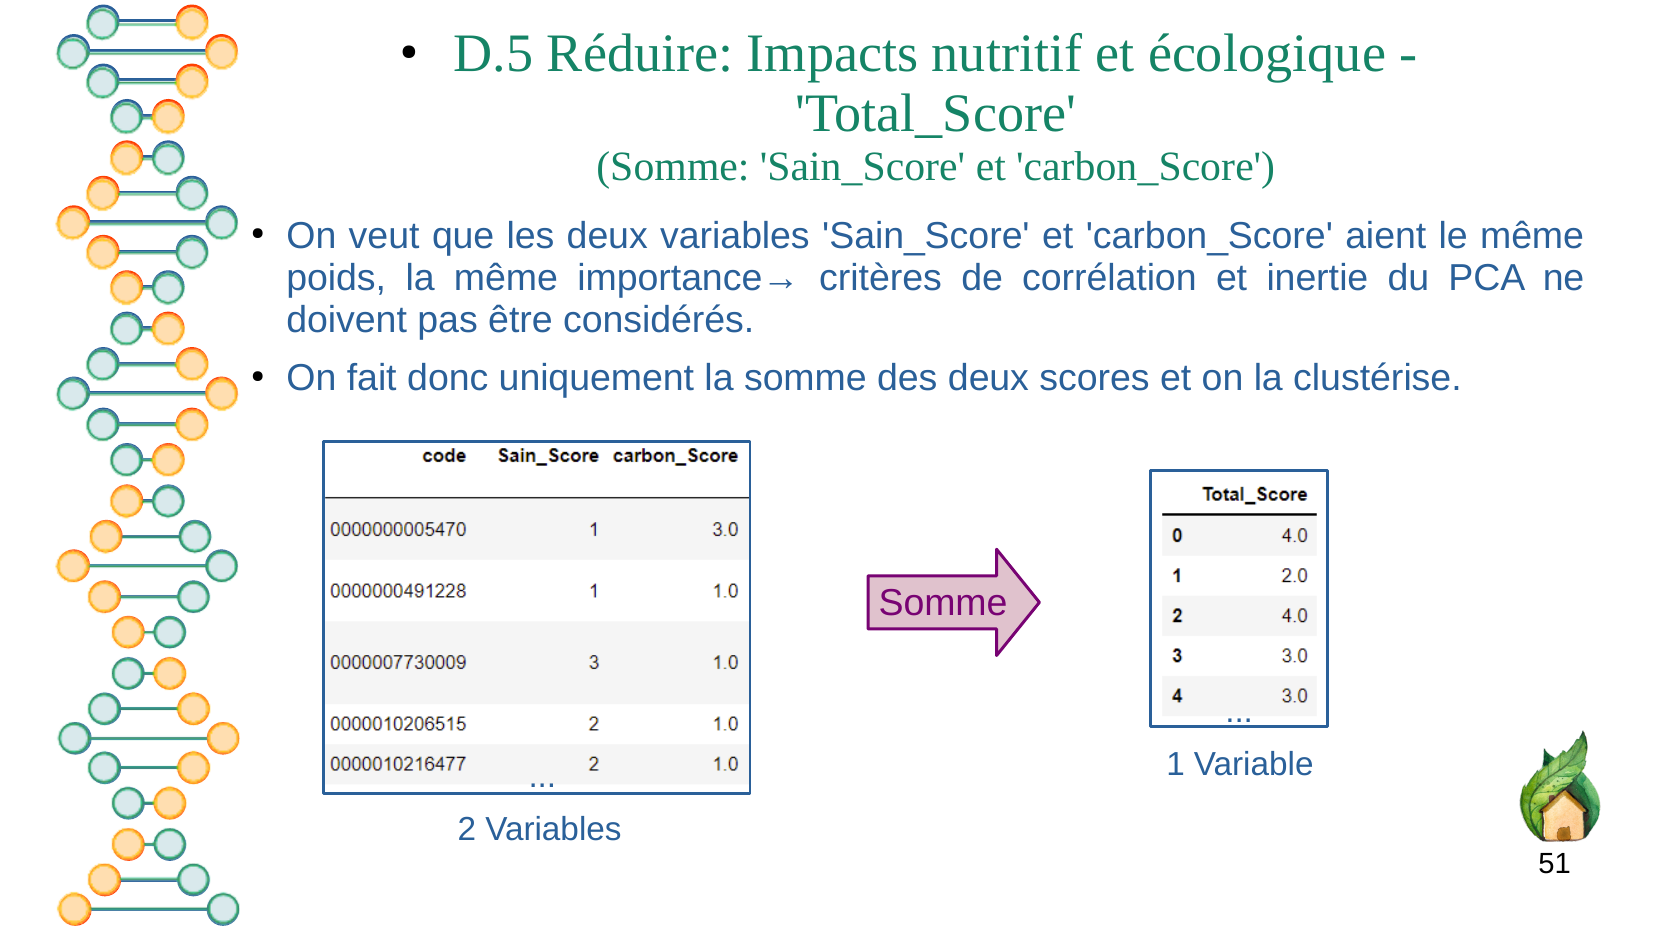

# D.5 Réduire: Impacts nutritif et écologique - 'Total_Score' (Somme: 'Sain_Score' et 'carbon_Score')
On veut que les deux variables 'Sain_Score' et 'carbon_Score' aient le même poids, la même importance→ critères de corrélation et inertie du PCA ne doivent pas être considérés.
On fait donc uniquement la somme des deux scores et on la clustérise.
Somme
...
1 Variable
...
2 Variables
51